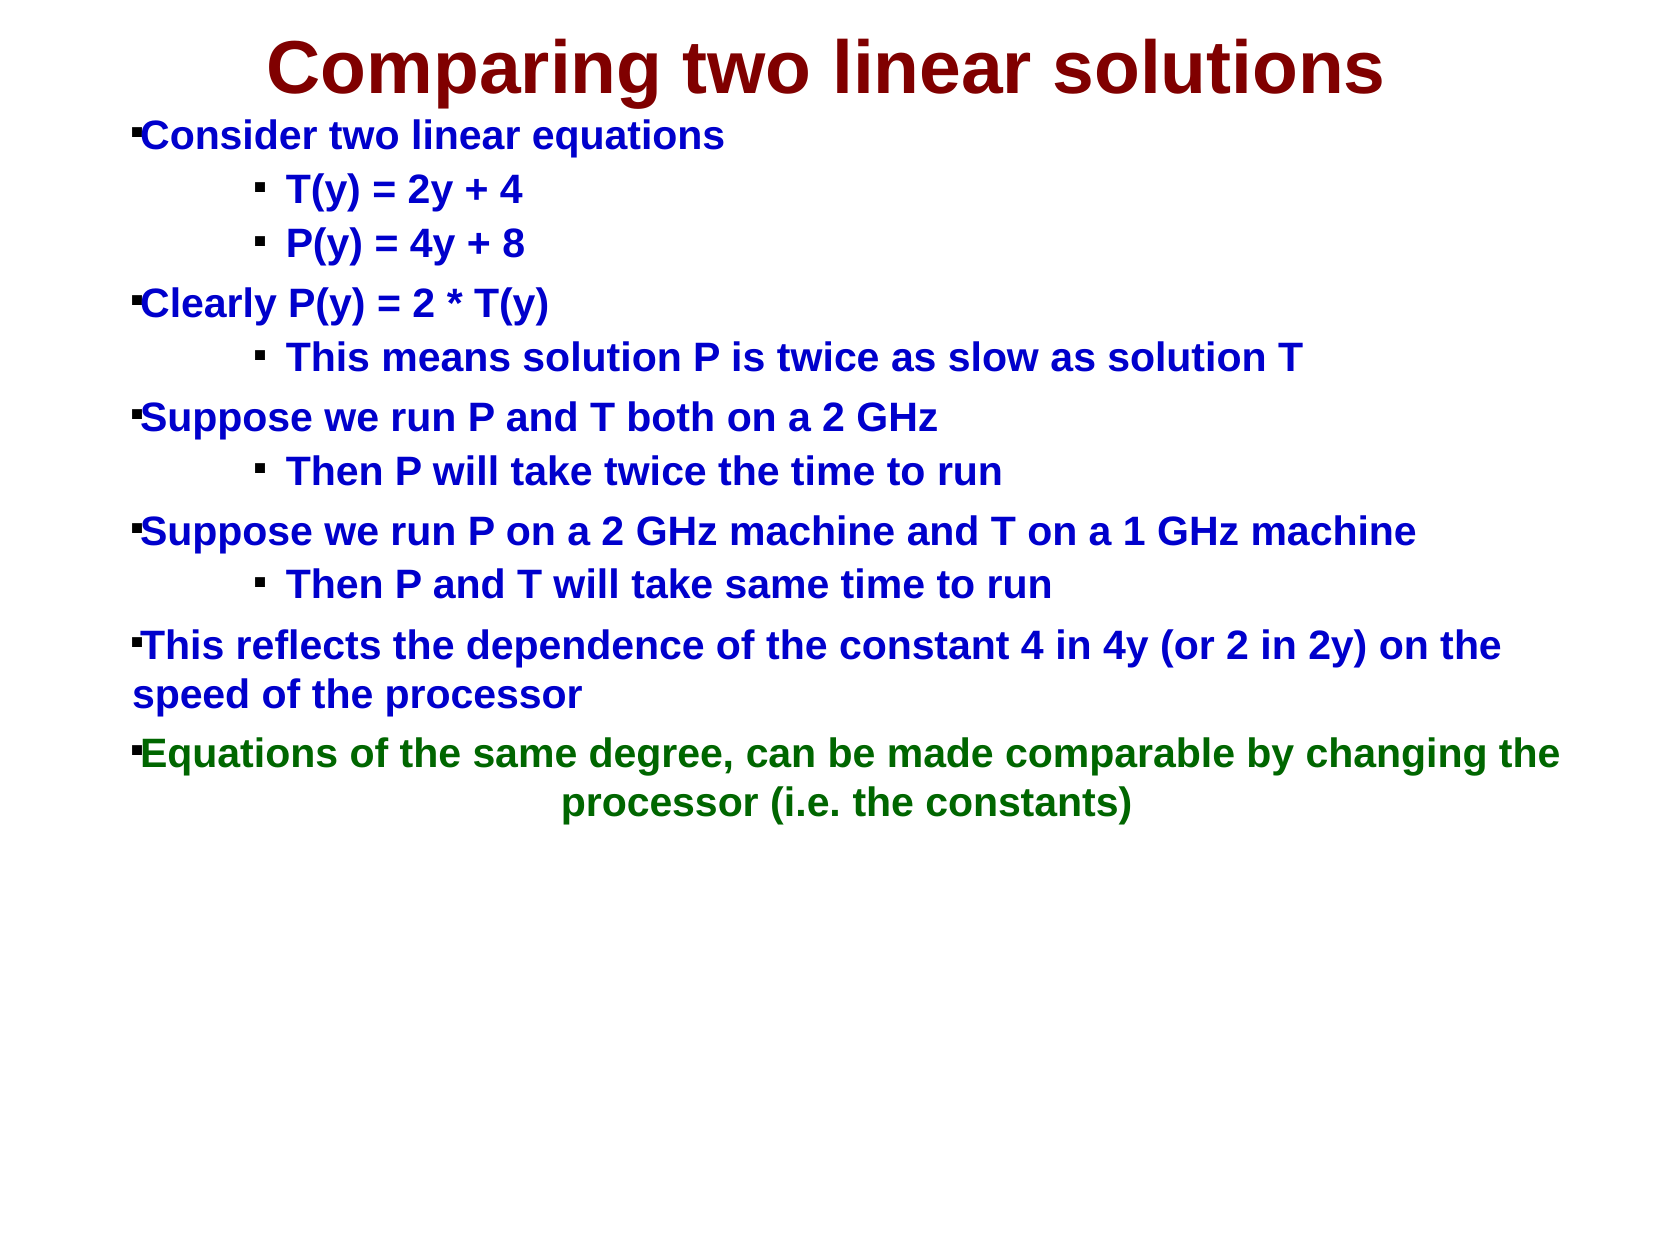

# Comparing two linear solutions
Consider two linear equations
T(y) = 2y + 4
P(y) = 4y + 8
Clearly P(y) = 2 * T(y)
This means solution P is twice as slow as solution T
Suppose we run P and T both on a 2 GHz
Then P will take twice the time to run
Suppose we run P on a 2 GHz machine and T on a 1 GHz machine
Then P and T will take same time to run
This reflects the dependence of the constant 4 in 4y (or 2 in 2y) on the speed of the processor
Equations of the same degree, can be made comparable by changing the processor (i.e. the constants)